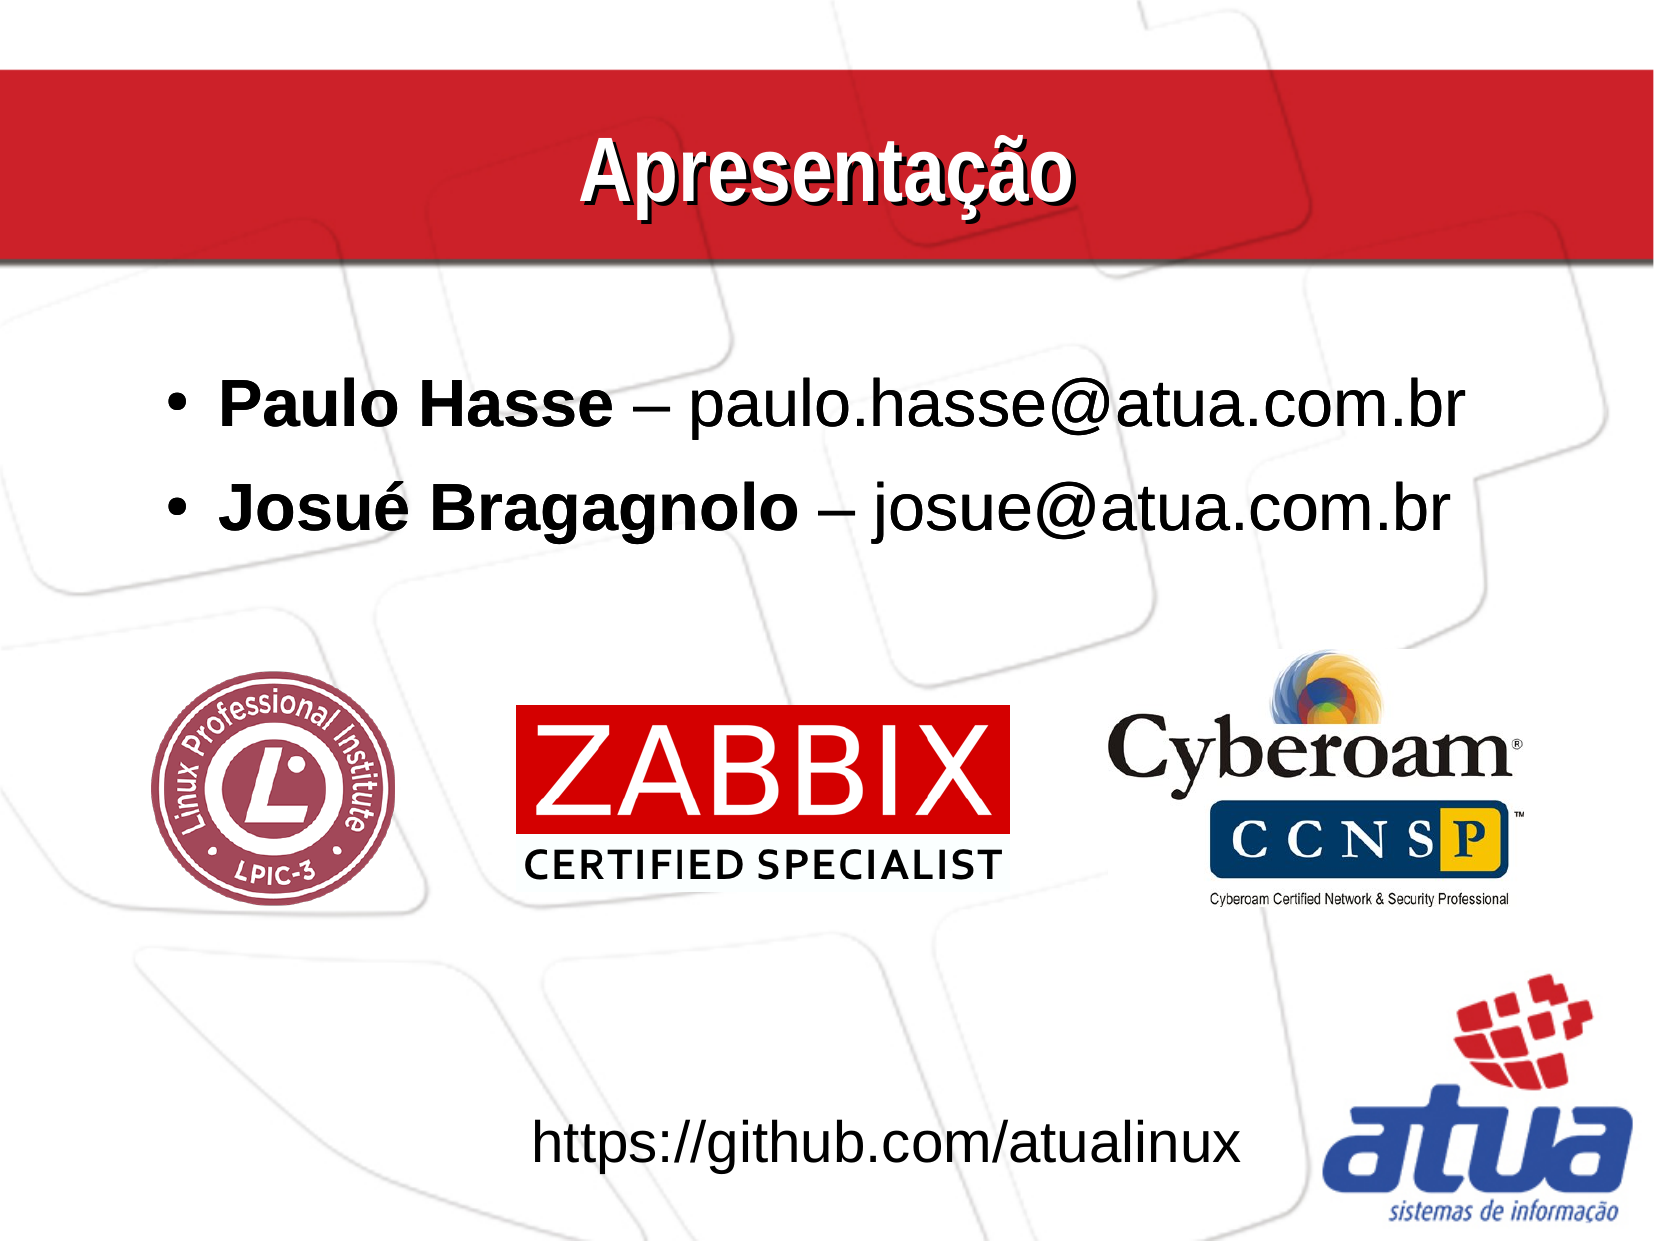

# Apresentação
Paulo Hasse – paulo.hasse@atua.com.br
Josué Bragagnolo – josue@atua.com.br
Paulo Hasse – paulo.hasse@atua.com.br
Josué Bragagnolo – josue@atua.com.br
https://github.com/atualinux